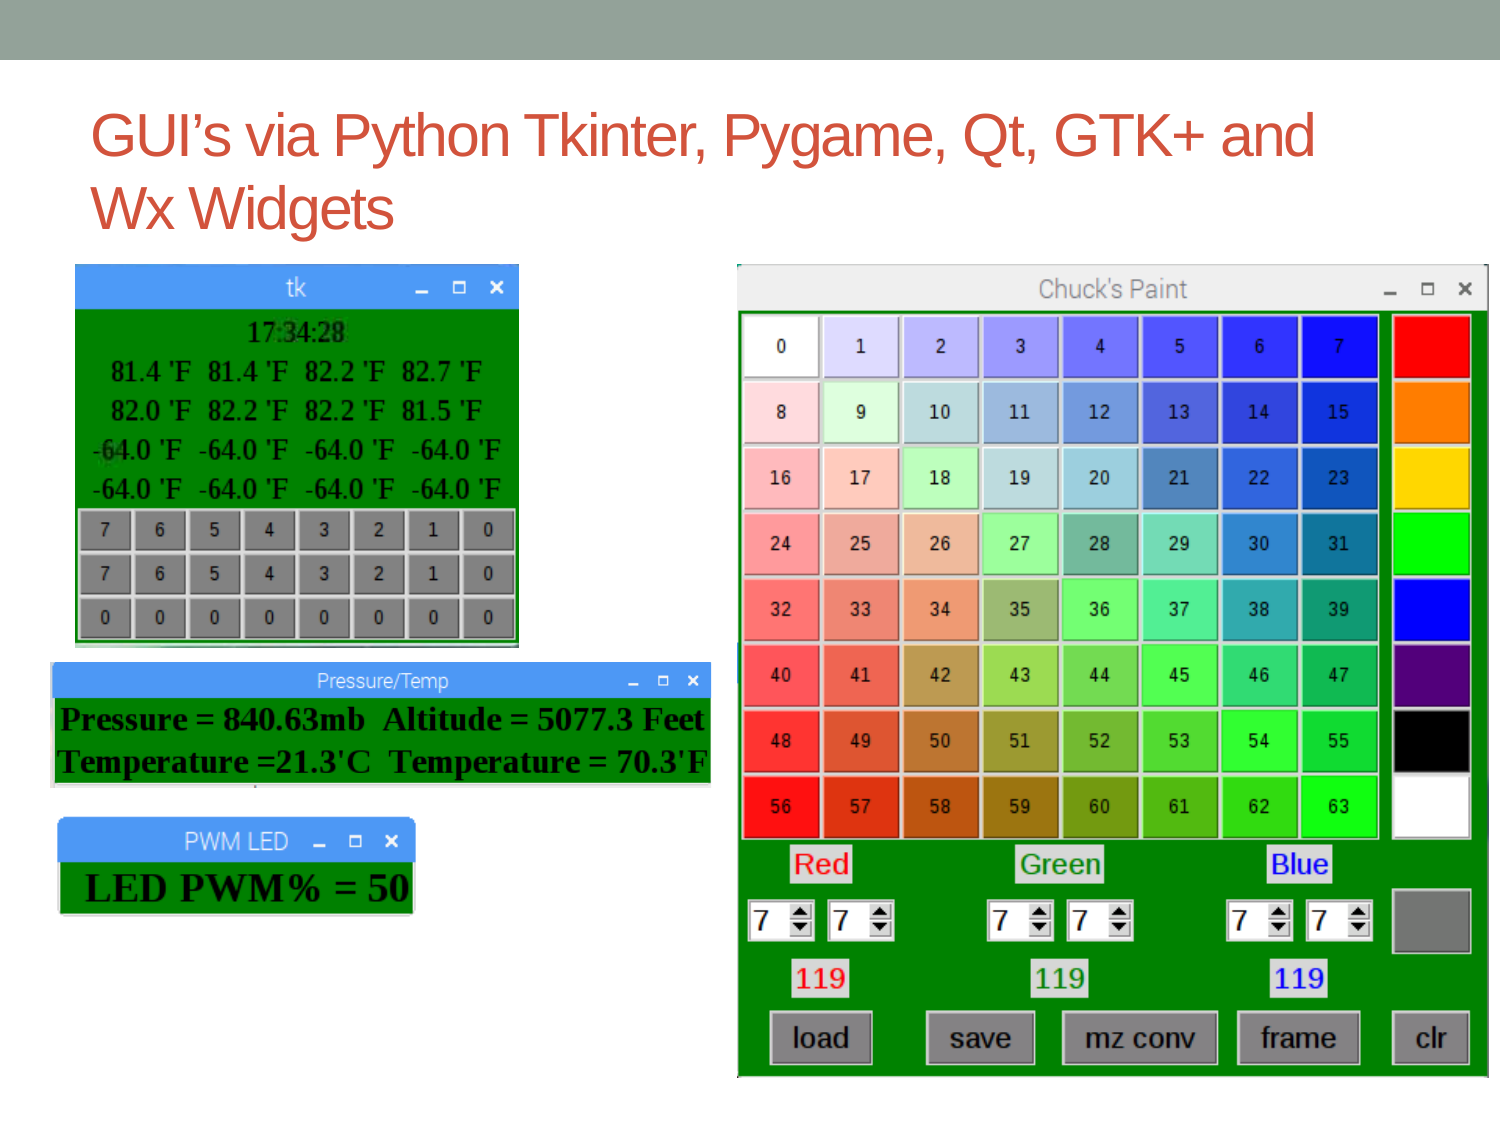

# GUI’s via Python Tkinter, Pygame, Qt, GTK+ and Wx Widgets